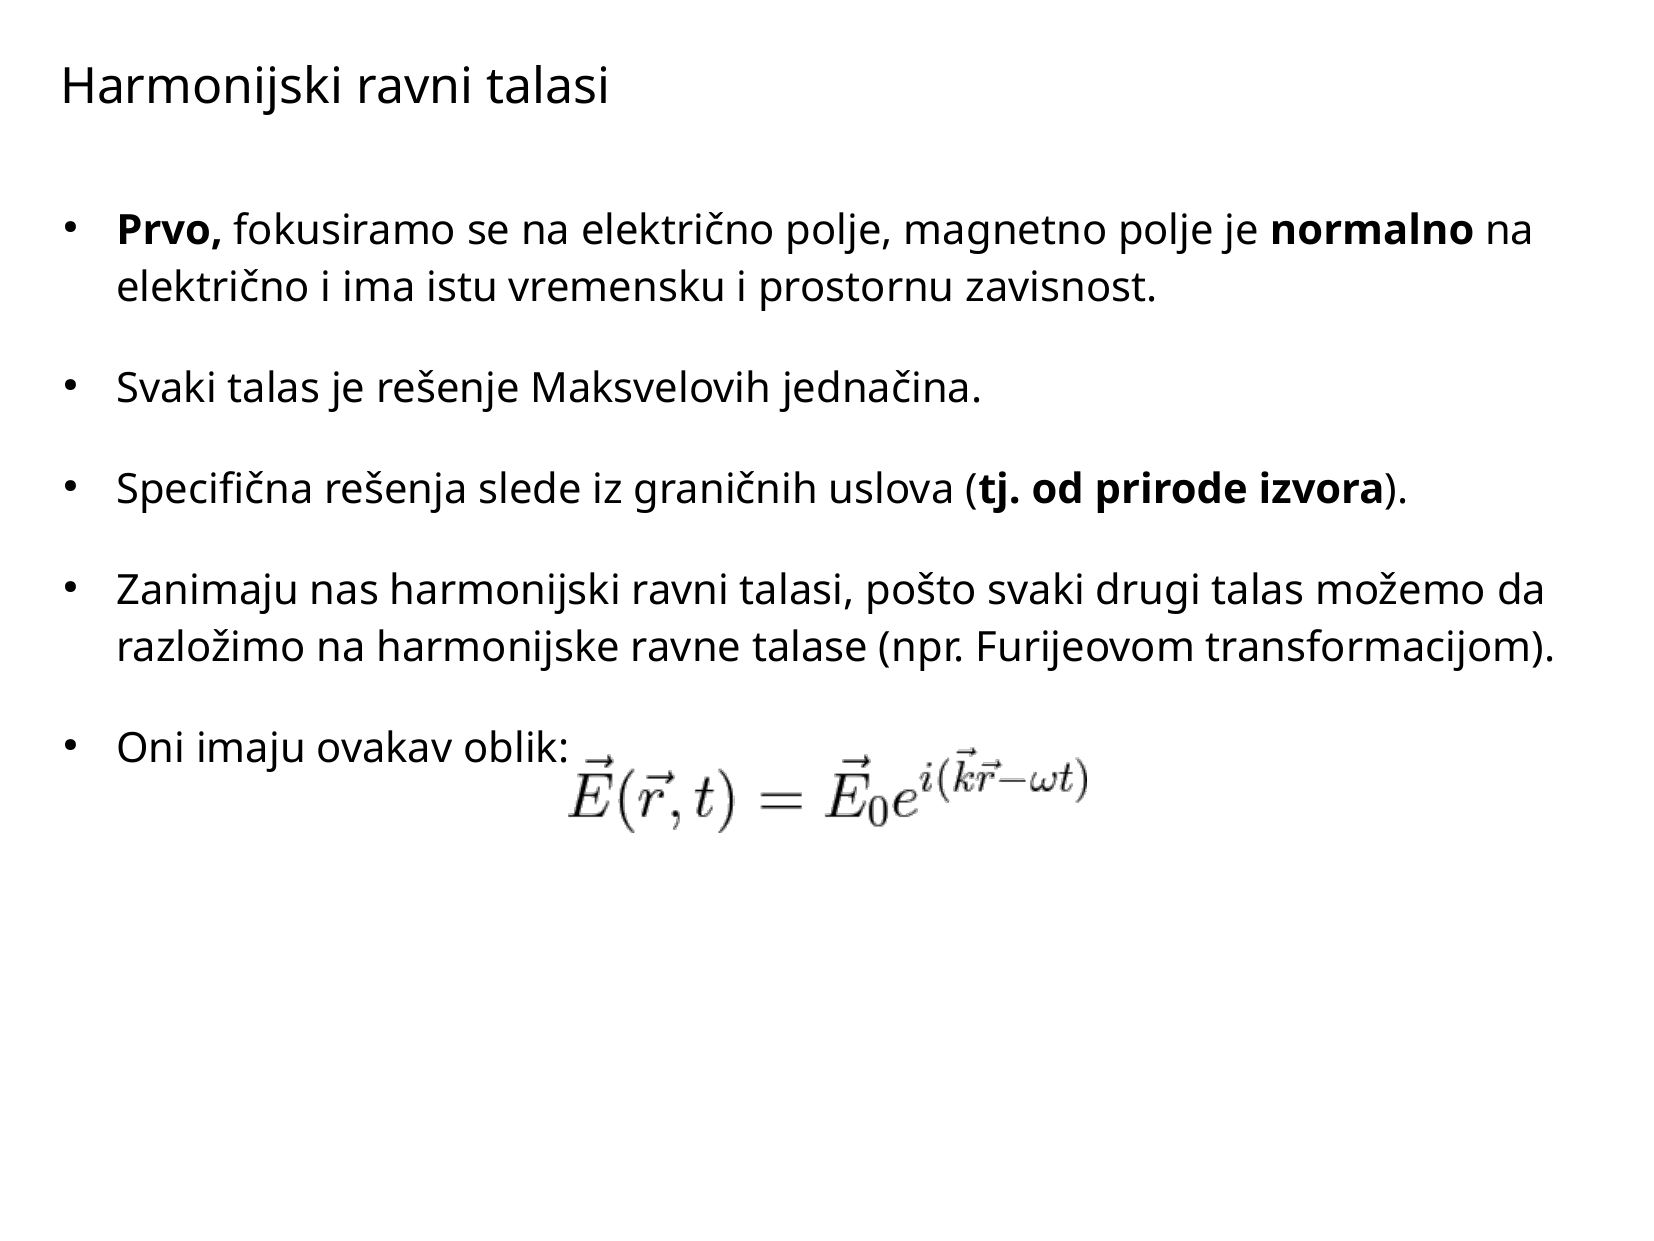

# Harmonijski ravni talasi
Prvo, fokusiramo se na električno polje, magnetno polje je normalno na električno i ima istu vremensku i prostornu zavisnost.
Svaki talas je rešenje Maksvelovih jednačina.
Specifična rešenja slede iz graničnih uslova (tj. od prirode izvora).
Zanimaju nas harmonijski ravni talasi, pošto svaki drugi talas možemo da razložimo na harmonijske ravne talase (npr. Furijeovom transformacijom).
Oni imaju ovakav oblik: